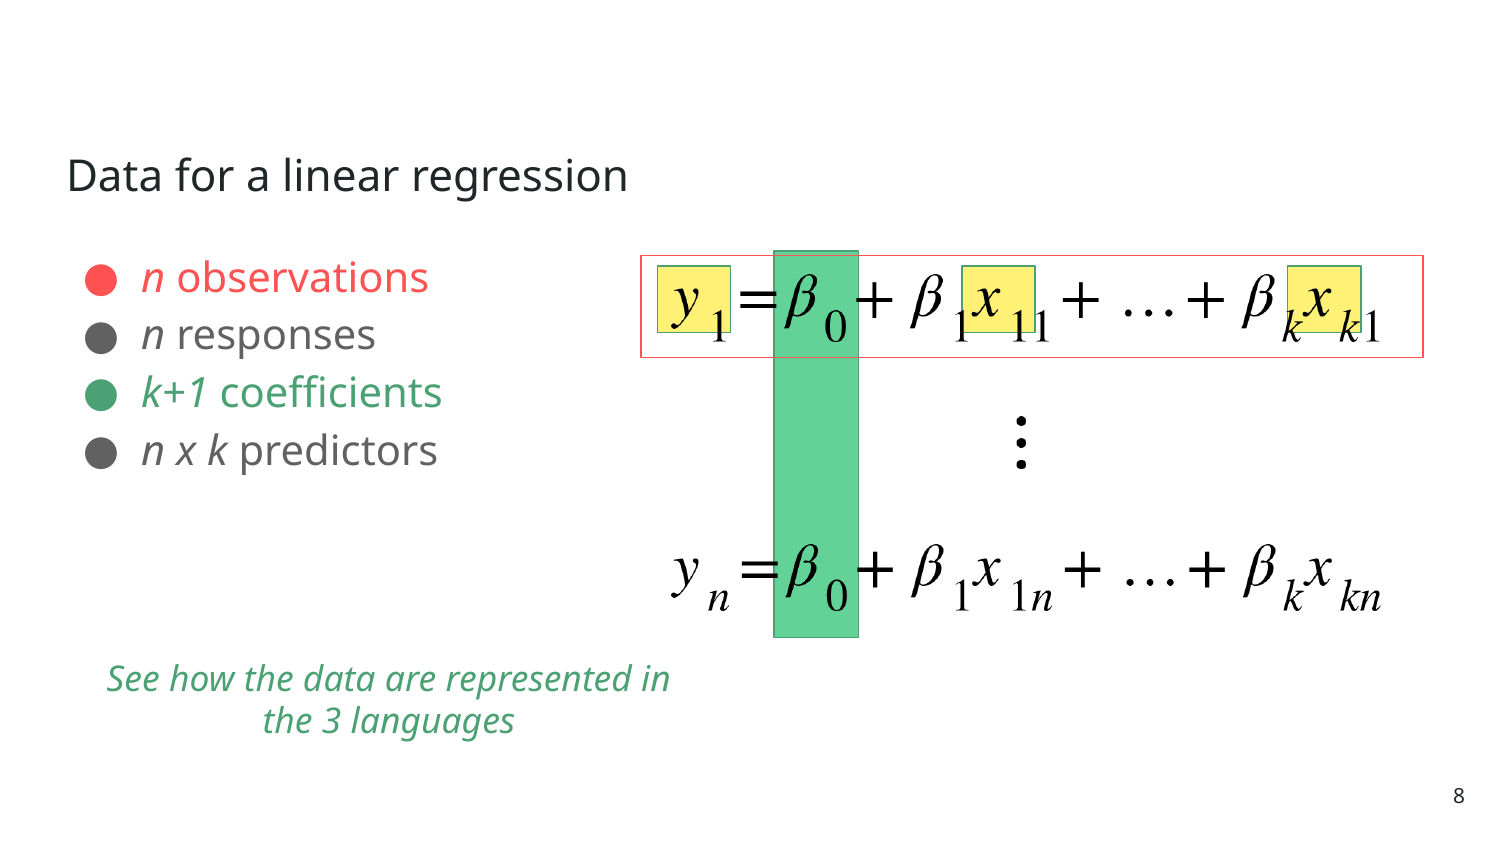

# Data for a linear regression
n observations
n responses
k+1 coefficients
n x k predictors
See how the data are represented in the 3 languages